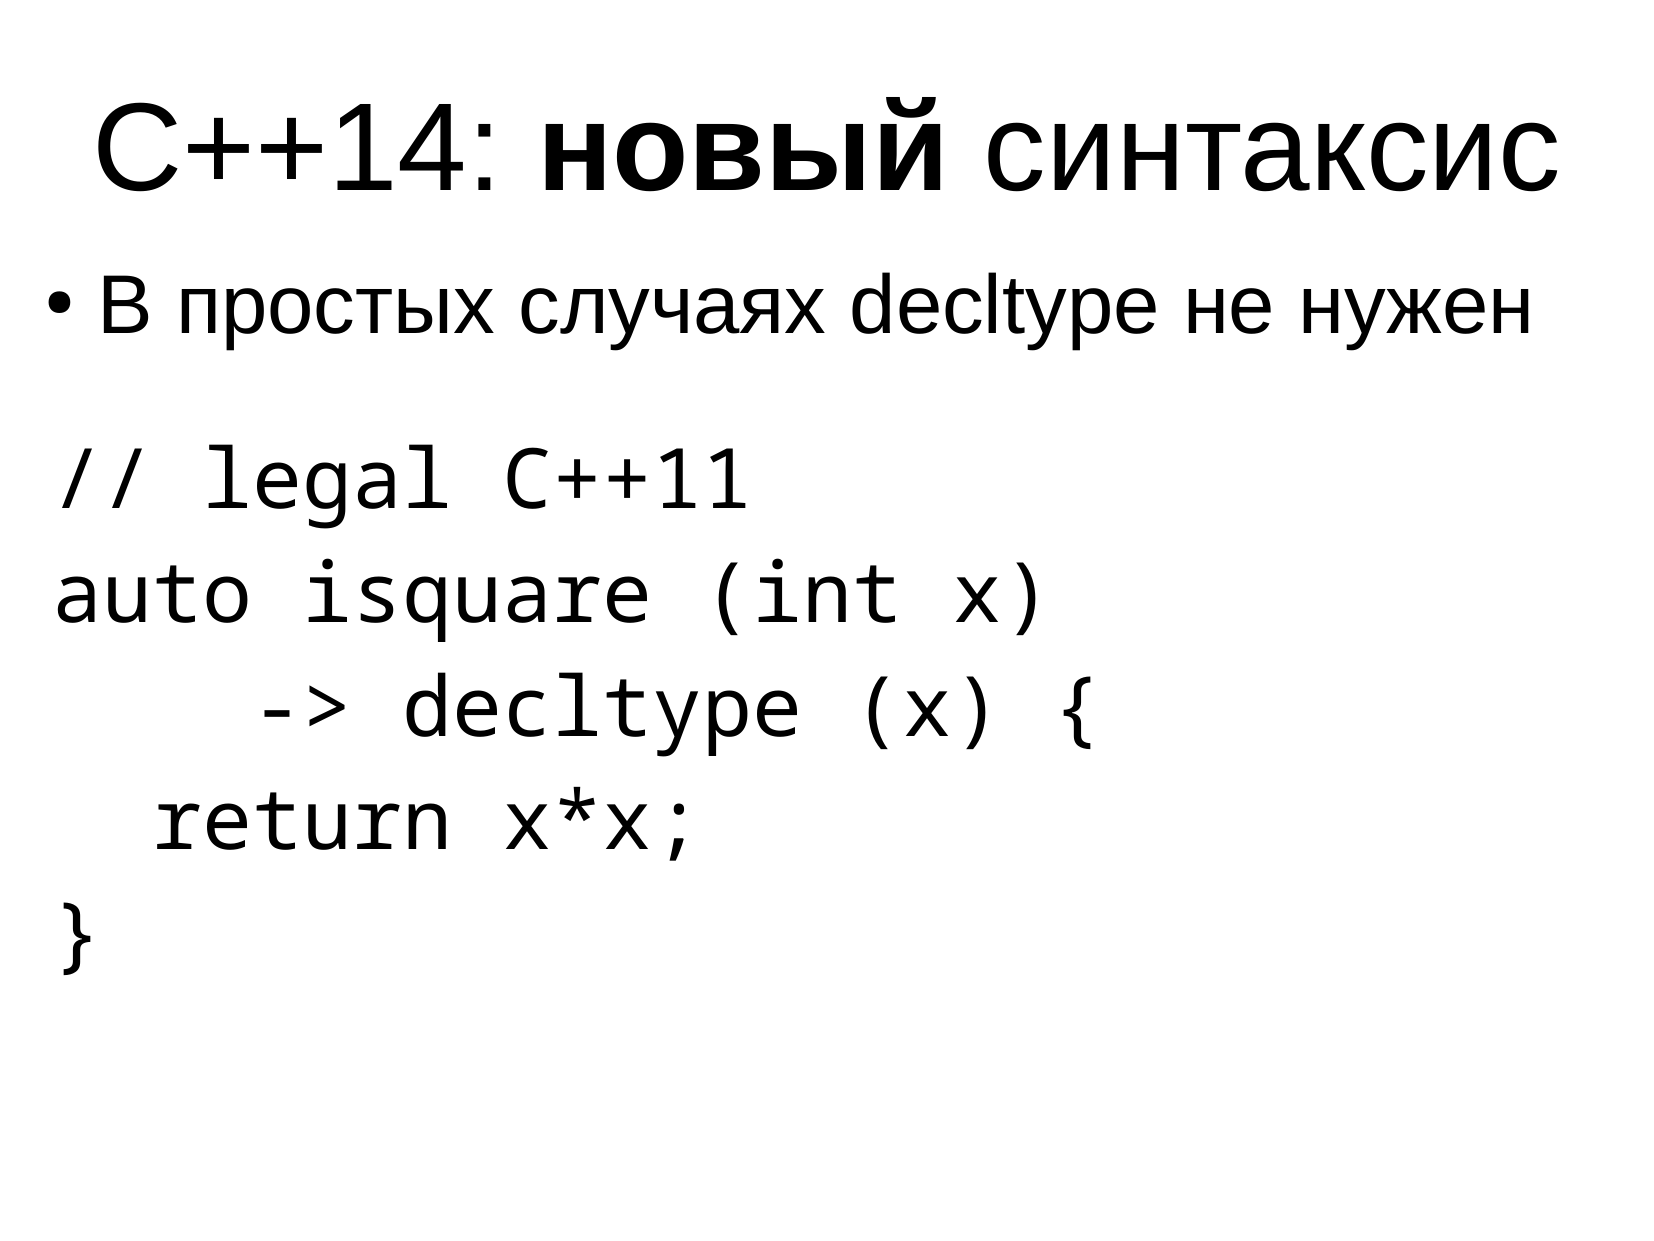

# C++14: новый синтаксис
В простых случаях decltype не нужен
// legal C++11
auto isquare (int x)
 -> decltype (x) {
 return x*x;
}